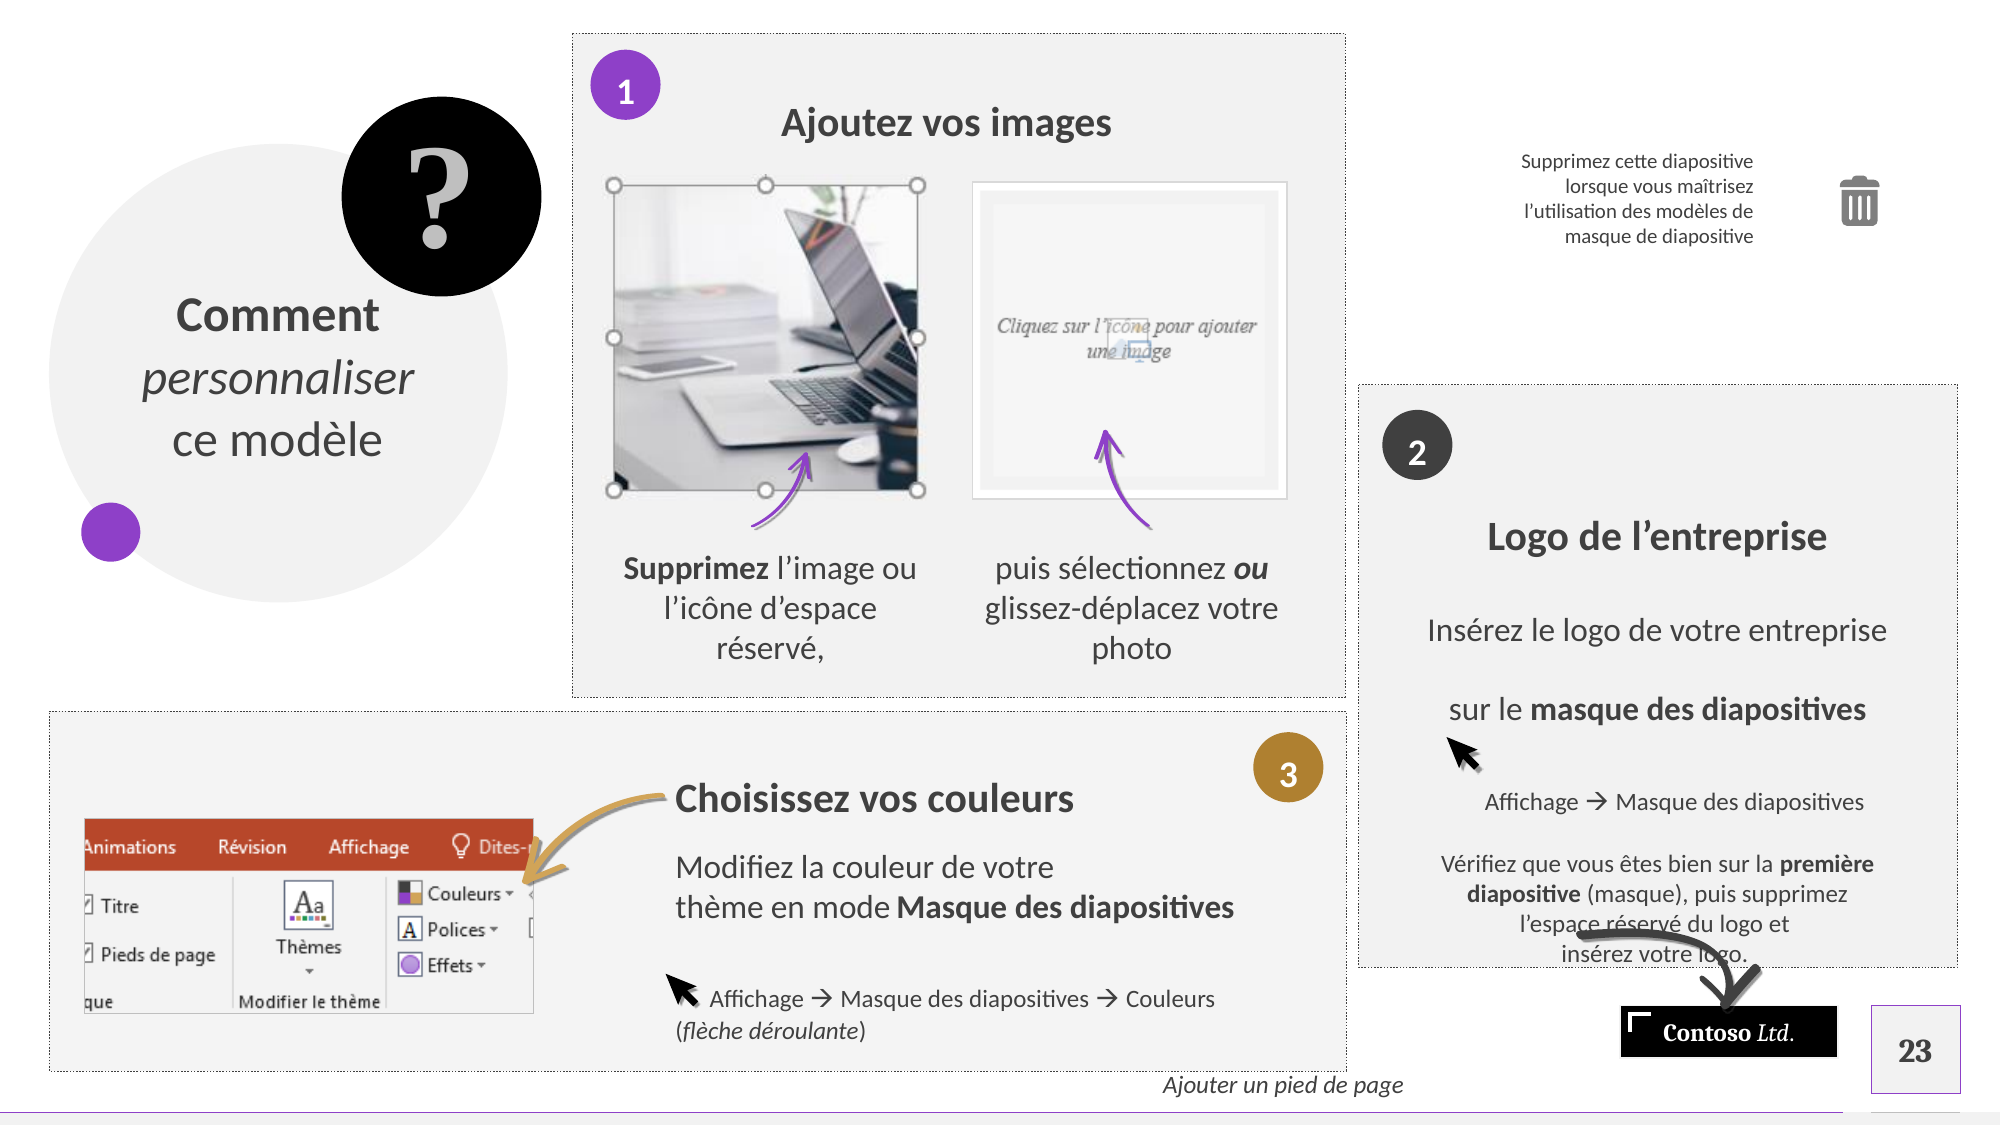

1
# How to Customize this template
Ajoutez vos images
Supprimez l’image ou l’icône d’espace réservé,
puis sélectionnez ou glissez-déplacez votre photo
?
Comment personnaliser ce modèle
Supprimez cette diapositive lorsque vous maîtrisez l’utilisation des modèles de masque de diapositive
2
Logo de l’entreprise
Insérez le logo de votre entreprise
sur le masque des diapositives
 Affichage  Masque des diapositives
Vérifiez que vous êtes bien sur la première diapositive (masque), puis supprimez l’espace réservé du logo et
insérez votre logo.
3
Choisissez vos couleurs
Modifiez la couleur de votre
thème en mode Masque des diapositives
 Affichage  Masque des diapositives  Couleurs (flèche déroulante)
Ajouter un pied de page